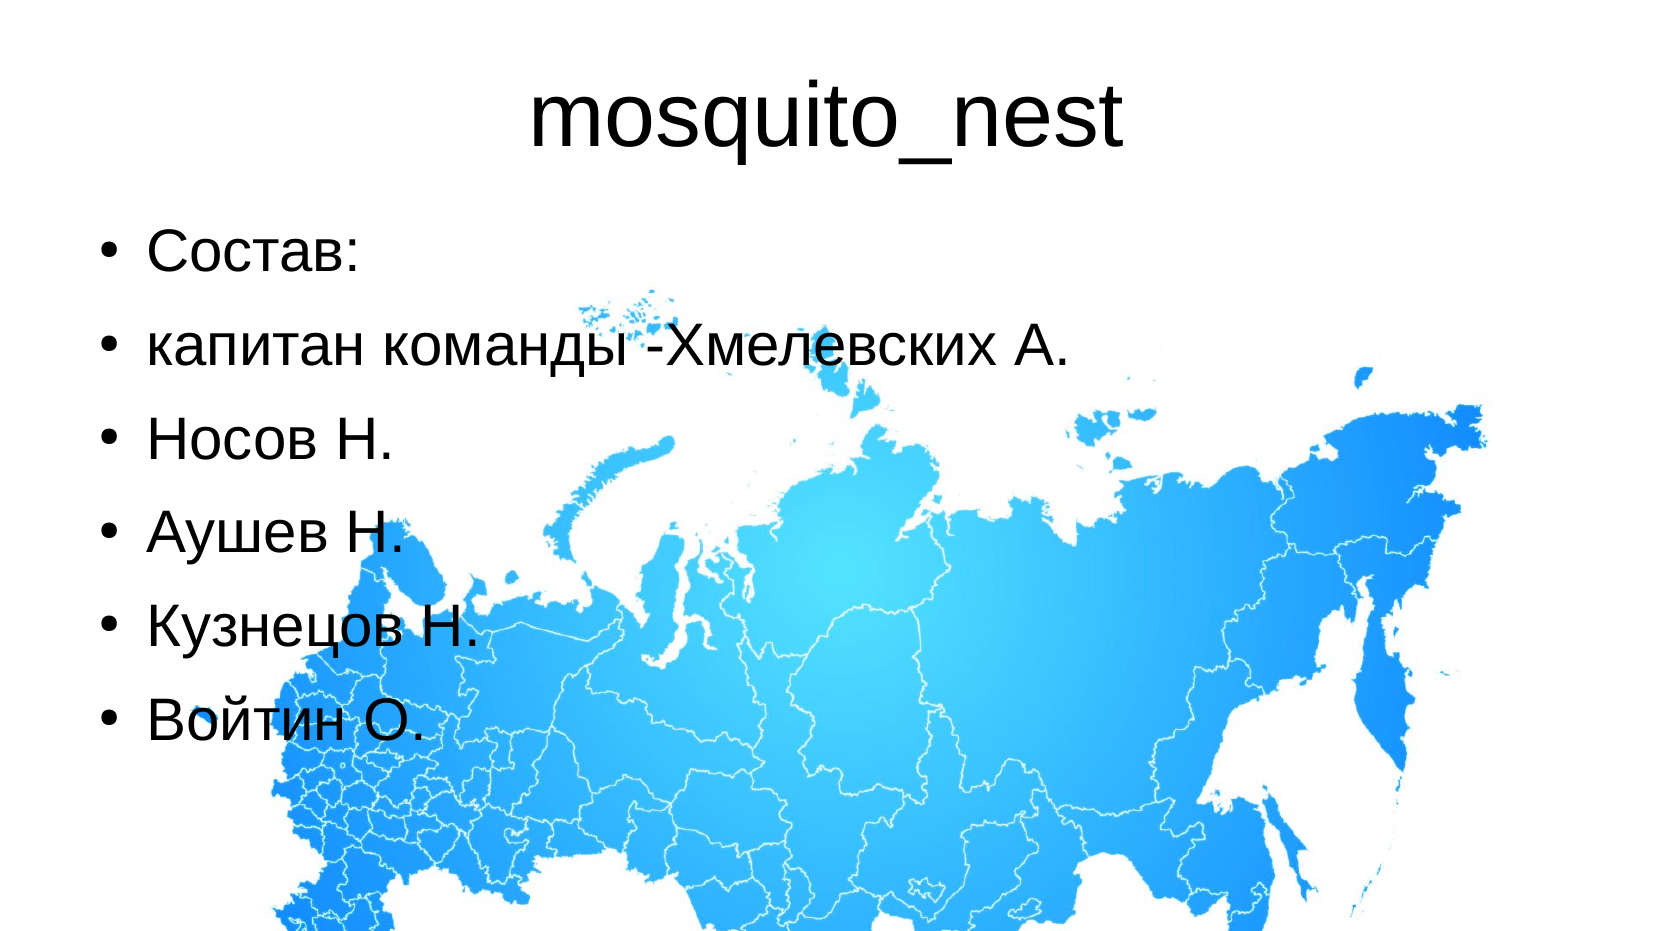

# mosquito_nest
Состав:
капитан команды -Хмелевских А.
Носов Н.
Аушев Н.
Кузнецов Н.
Войтин О.